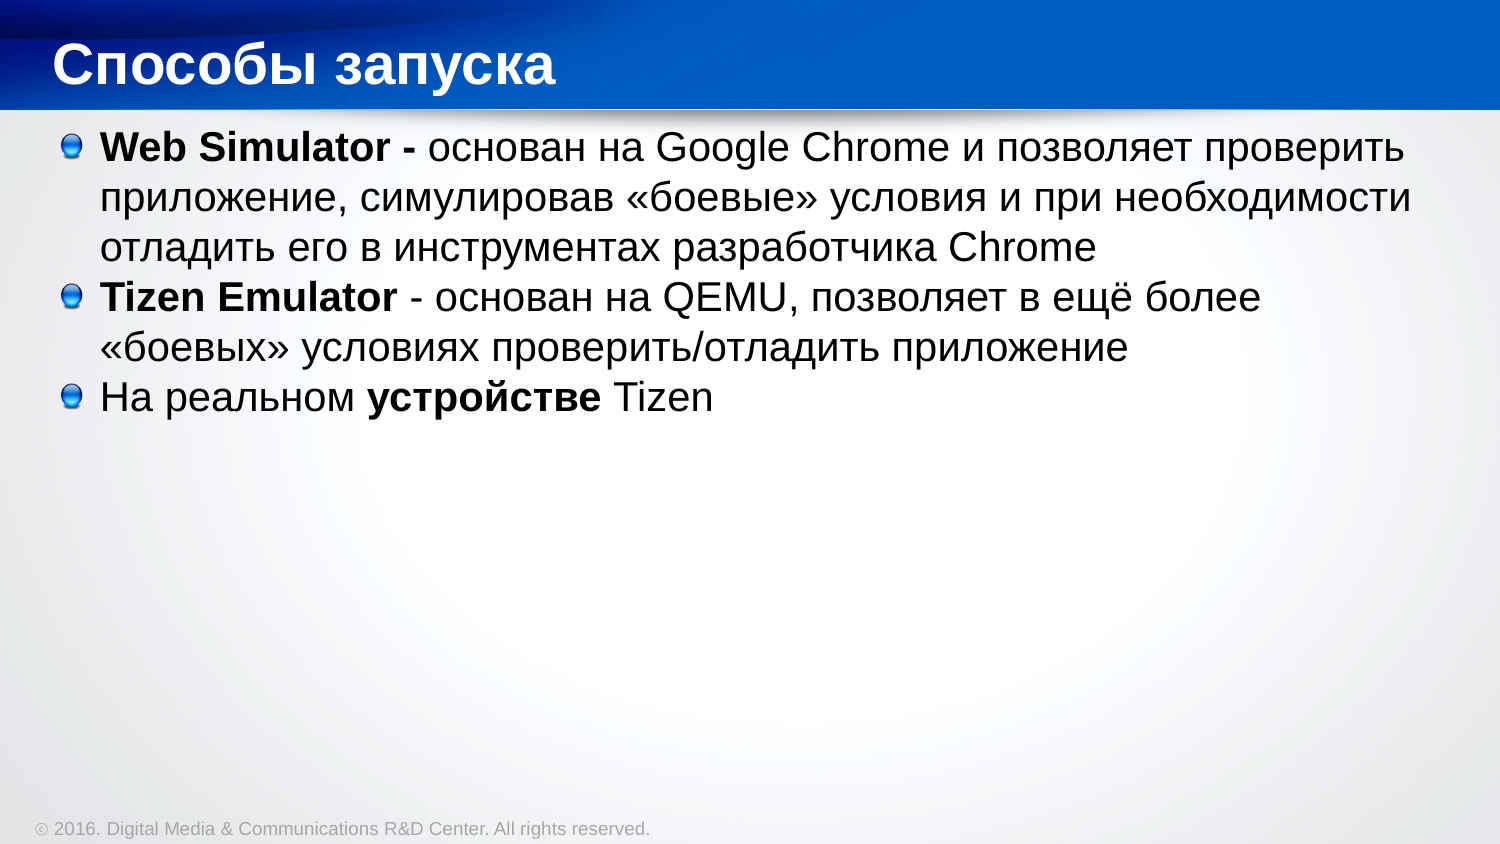

Способы запуска
# Web Simulator - основан на Google Chrome и позволяет проверить приложение, симулировав «боевые» условия и при необходимости отладить его в инструментах разработчика Chrome
Tizen Emulator - основан на QEMU, позволяет в ещё более
«боевых» условиях проверить/отладить приложение
На реальном устройстве Tizen